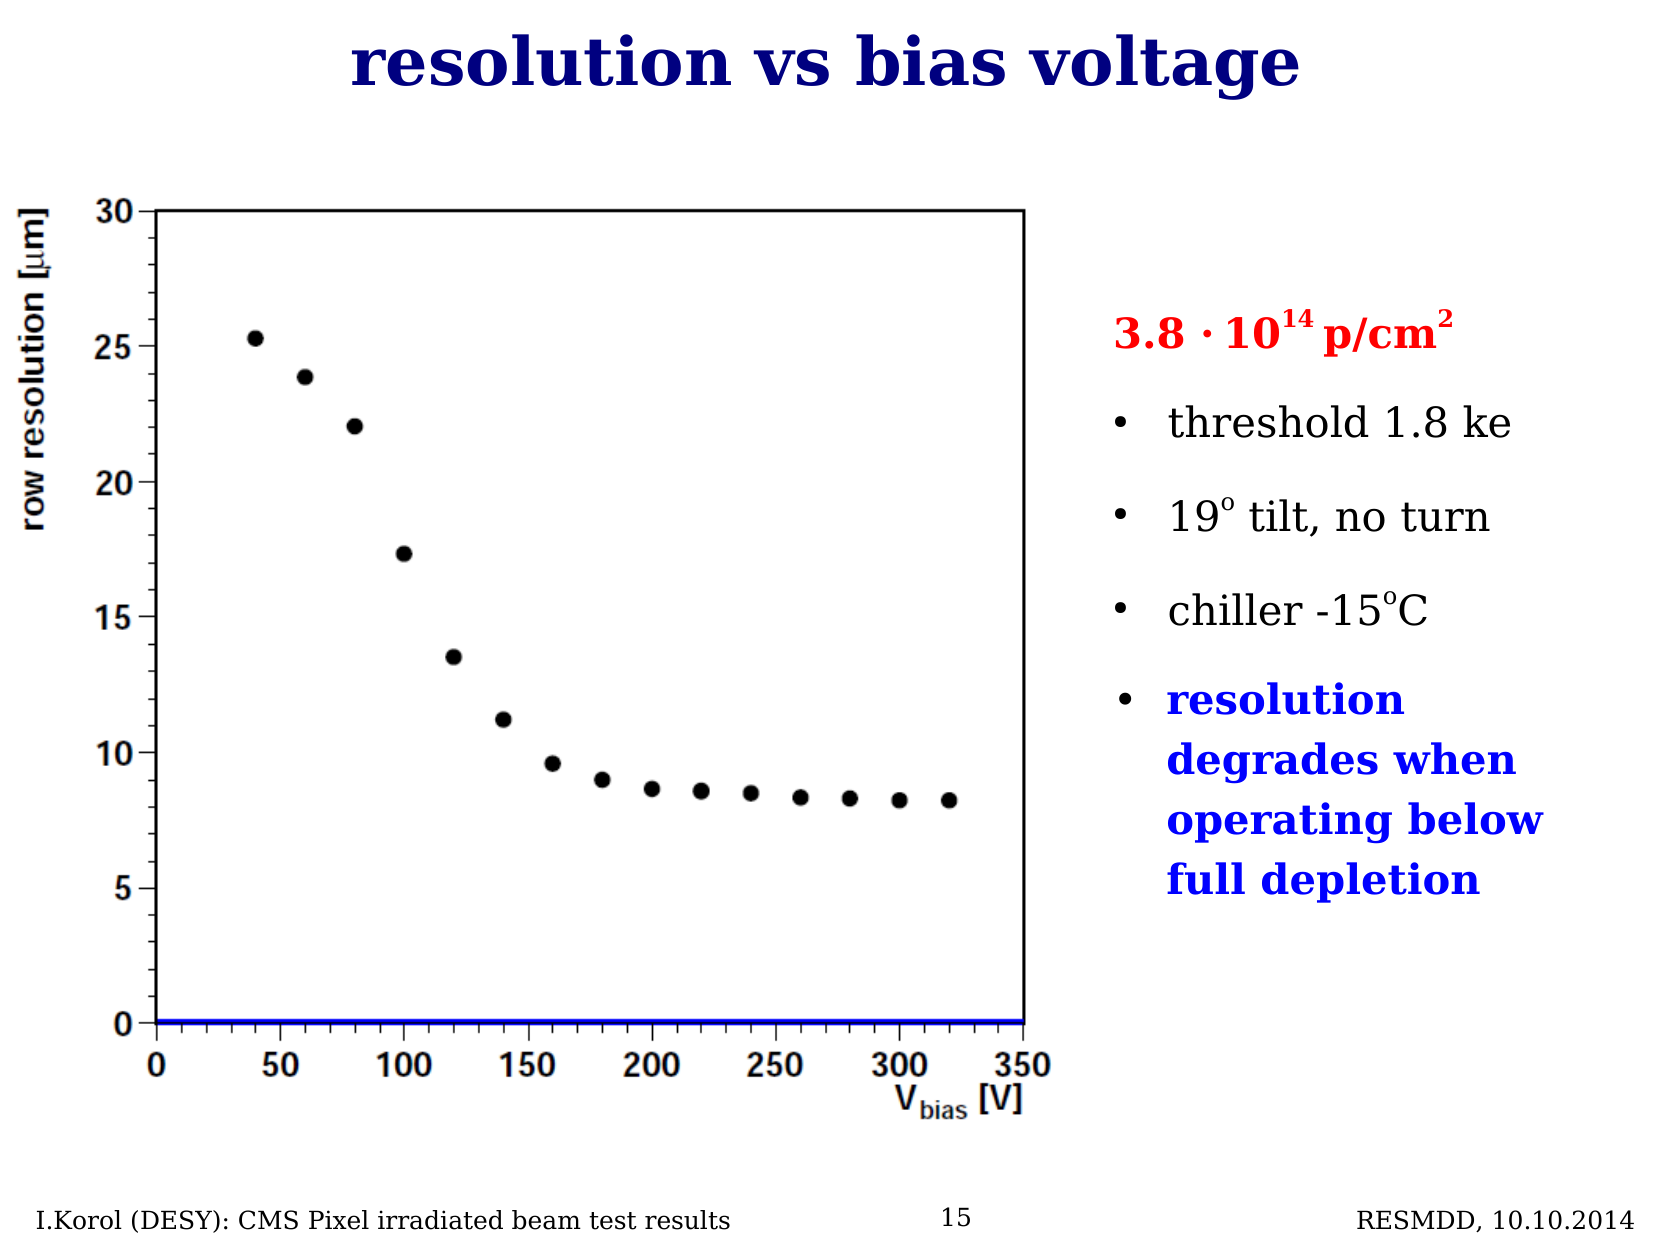

# resolution vs bias voltage
3.8 · 1014 p/cm2
 threshold 1.8 ke
 19o tilt, no turn
 chiller -15oC
resolution degrades when operating below full depletion